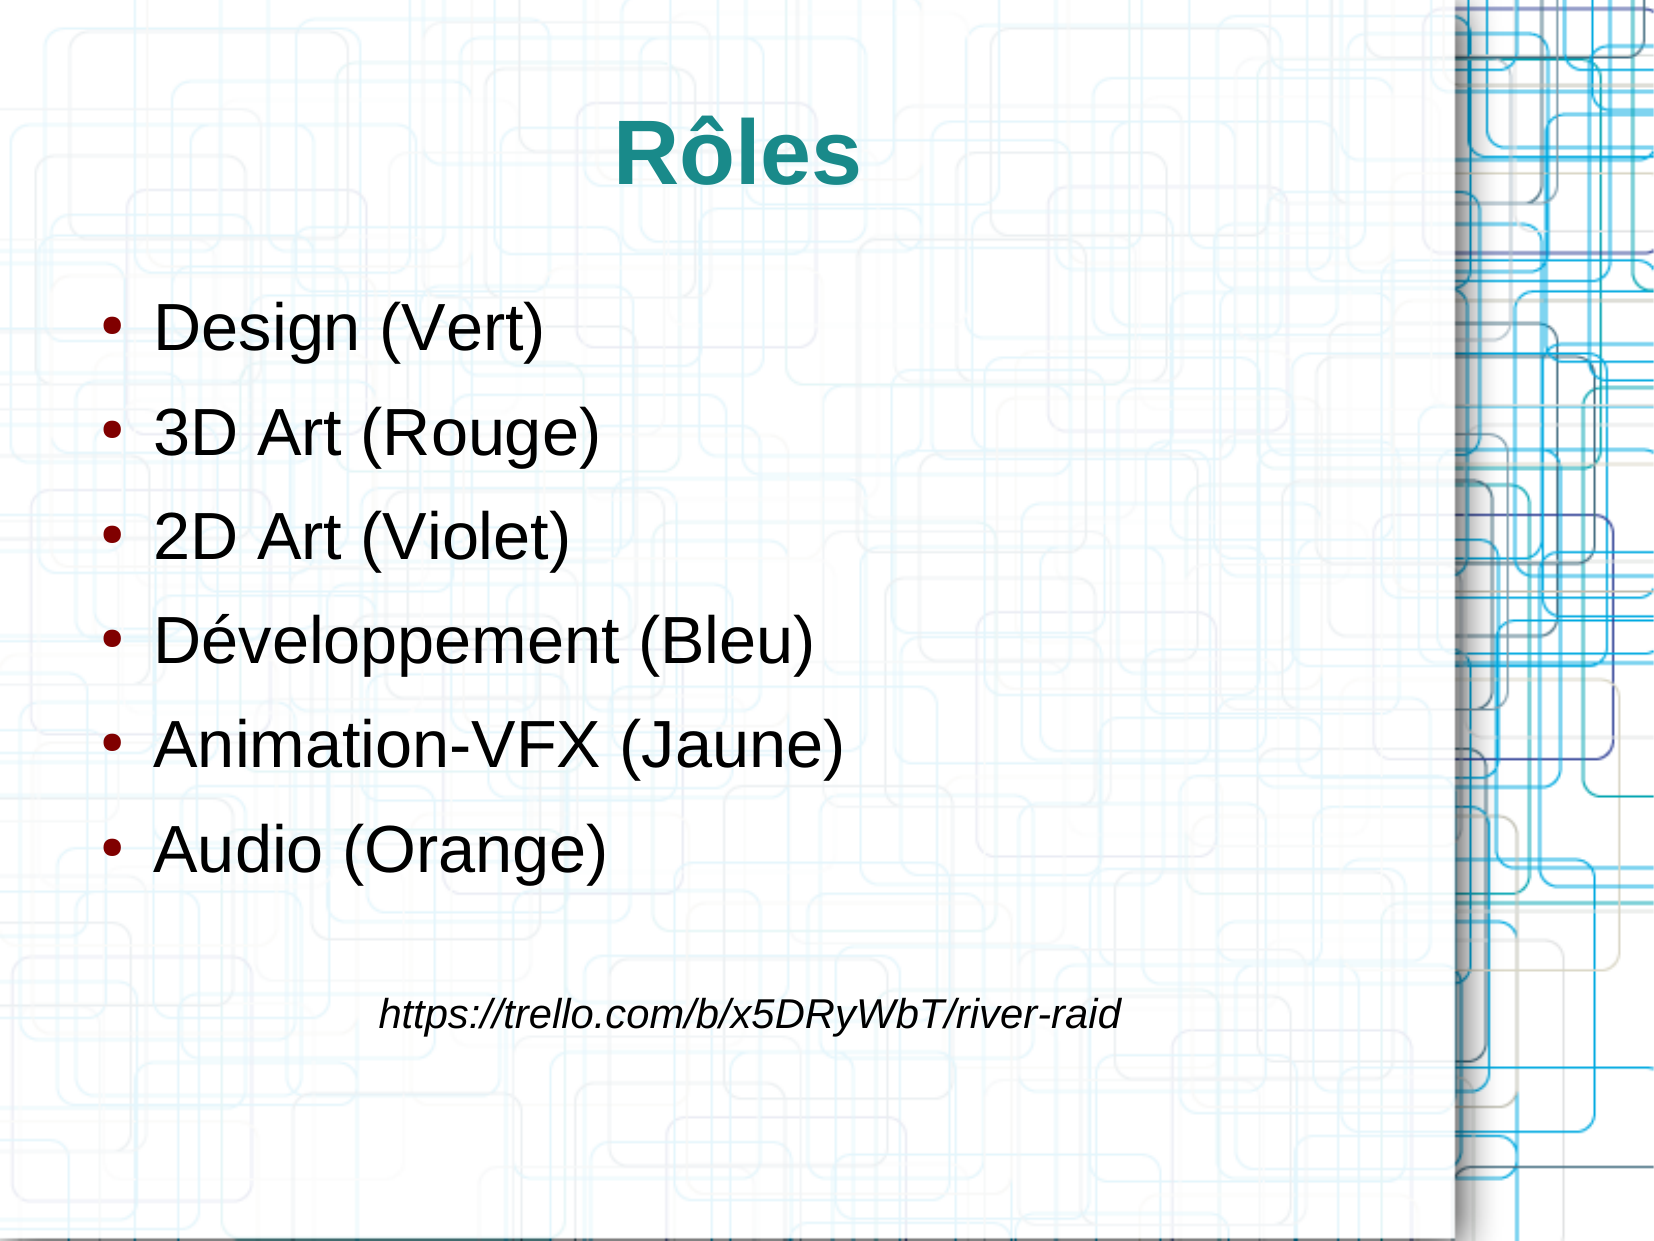

# Rôles
Design (Vert)
3D Art (Rouge)
2D Art (Violet)
Développement (Bleu)
Animation-VFX (Jaune)
Audio (Orange)
https://trello.com/b/x5DRyWbT/river-raid